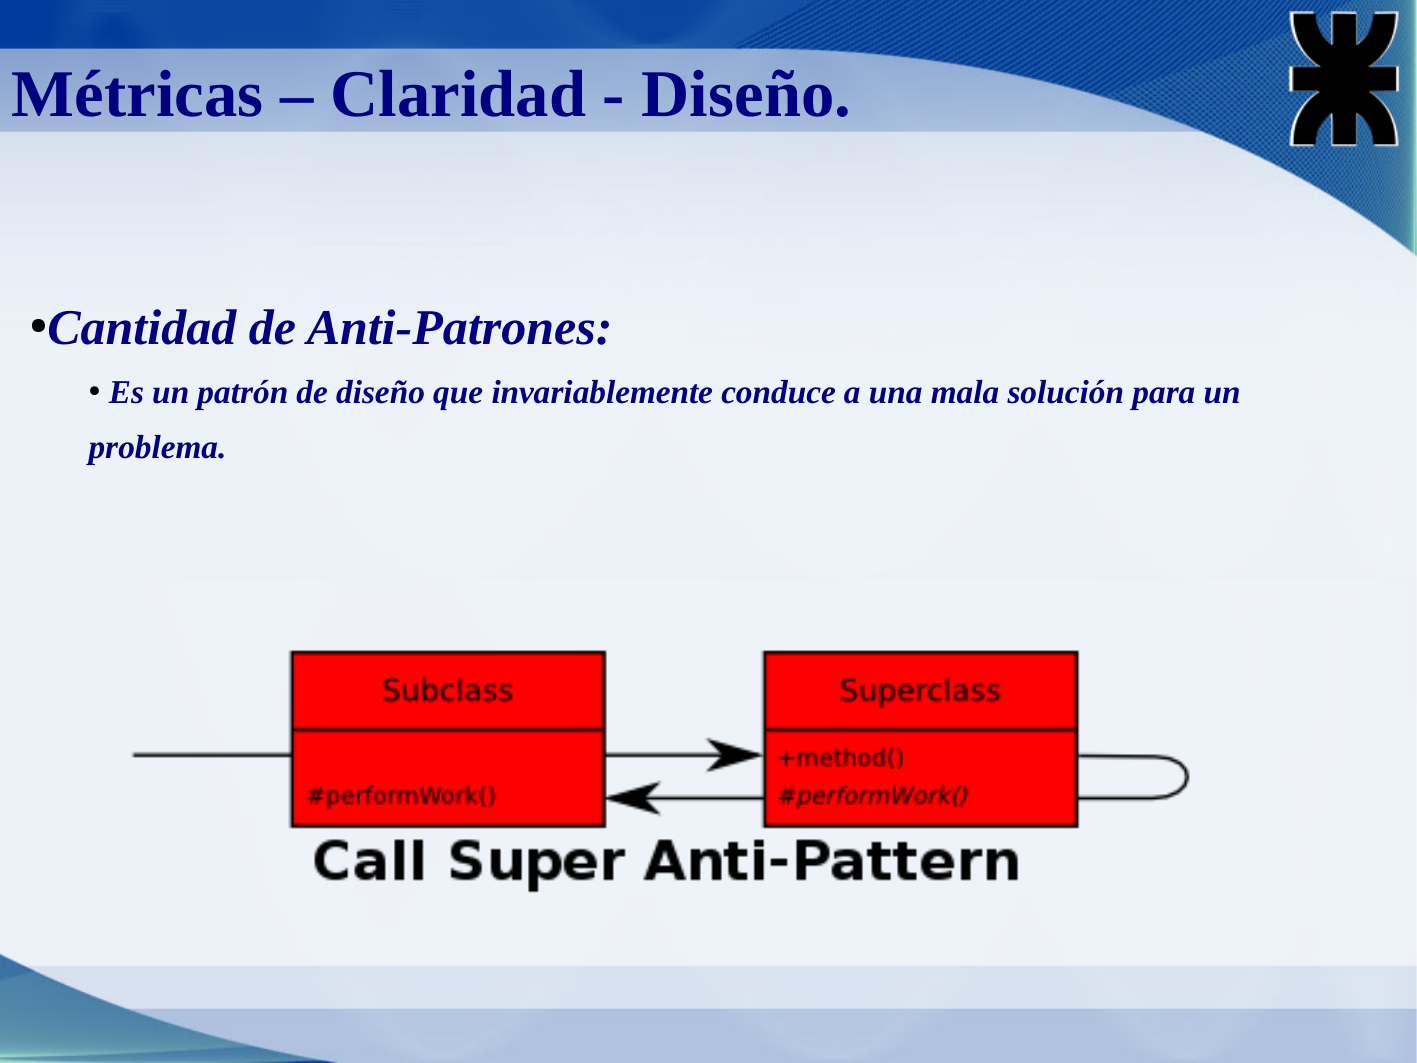

# Métricas – Claridad - Diseño.
Cantidad de Anti-Patrones:
 Es un patrón de diseño que invariablemente conduce a una mala solución para un problema.